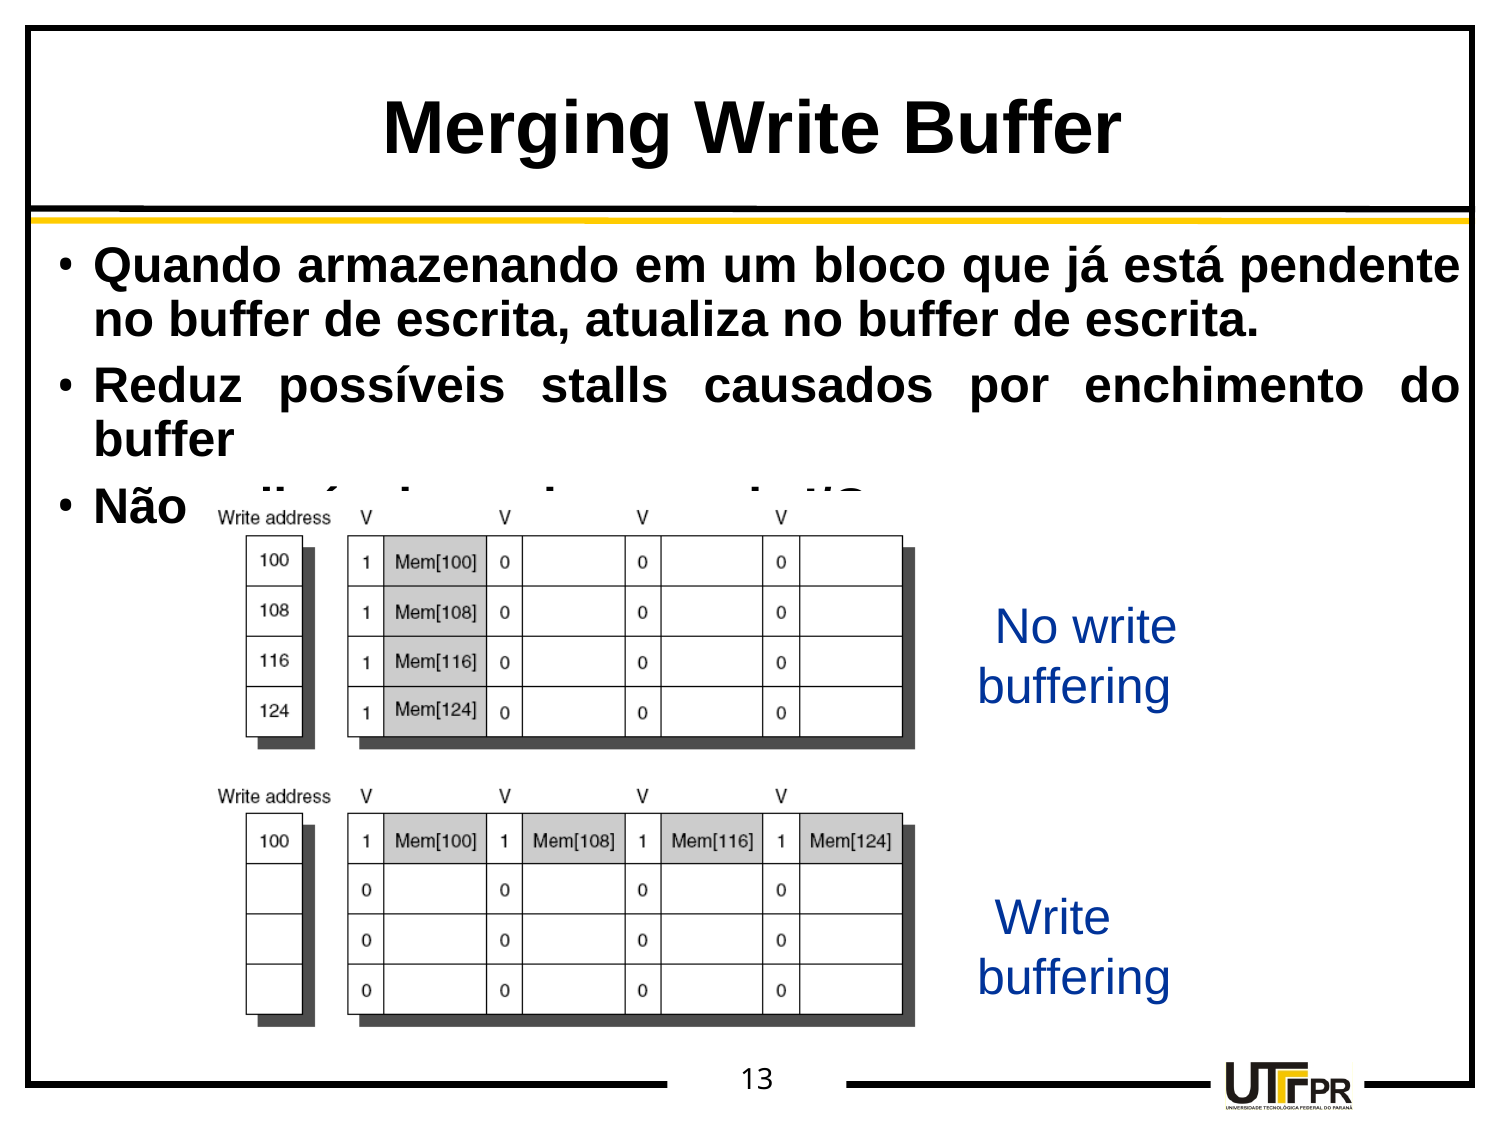

Merging Write Buffer
# Quando armazenando em um bloco que já está pendente no buffer de escrita, atualiza no buffer de escrita.
Reduz possíveis stalls causados por enchimento do buffer
Não aplicável a endereços de I/O.
No write buffering
Write buffering